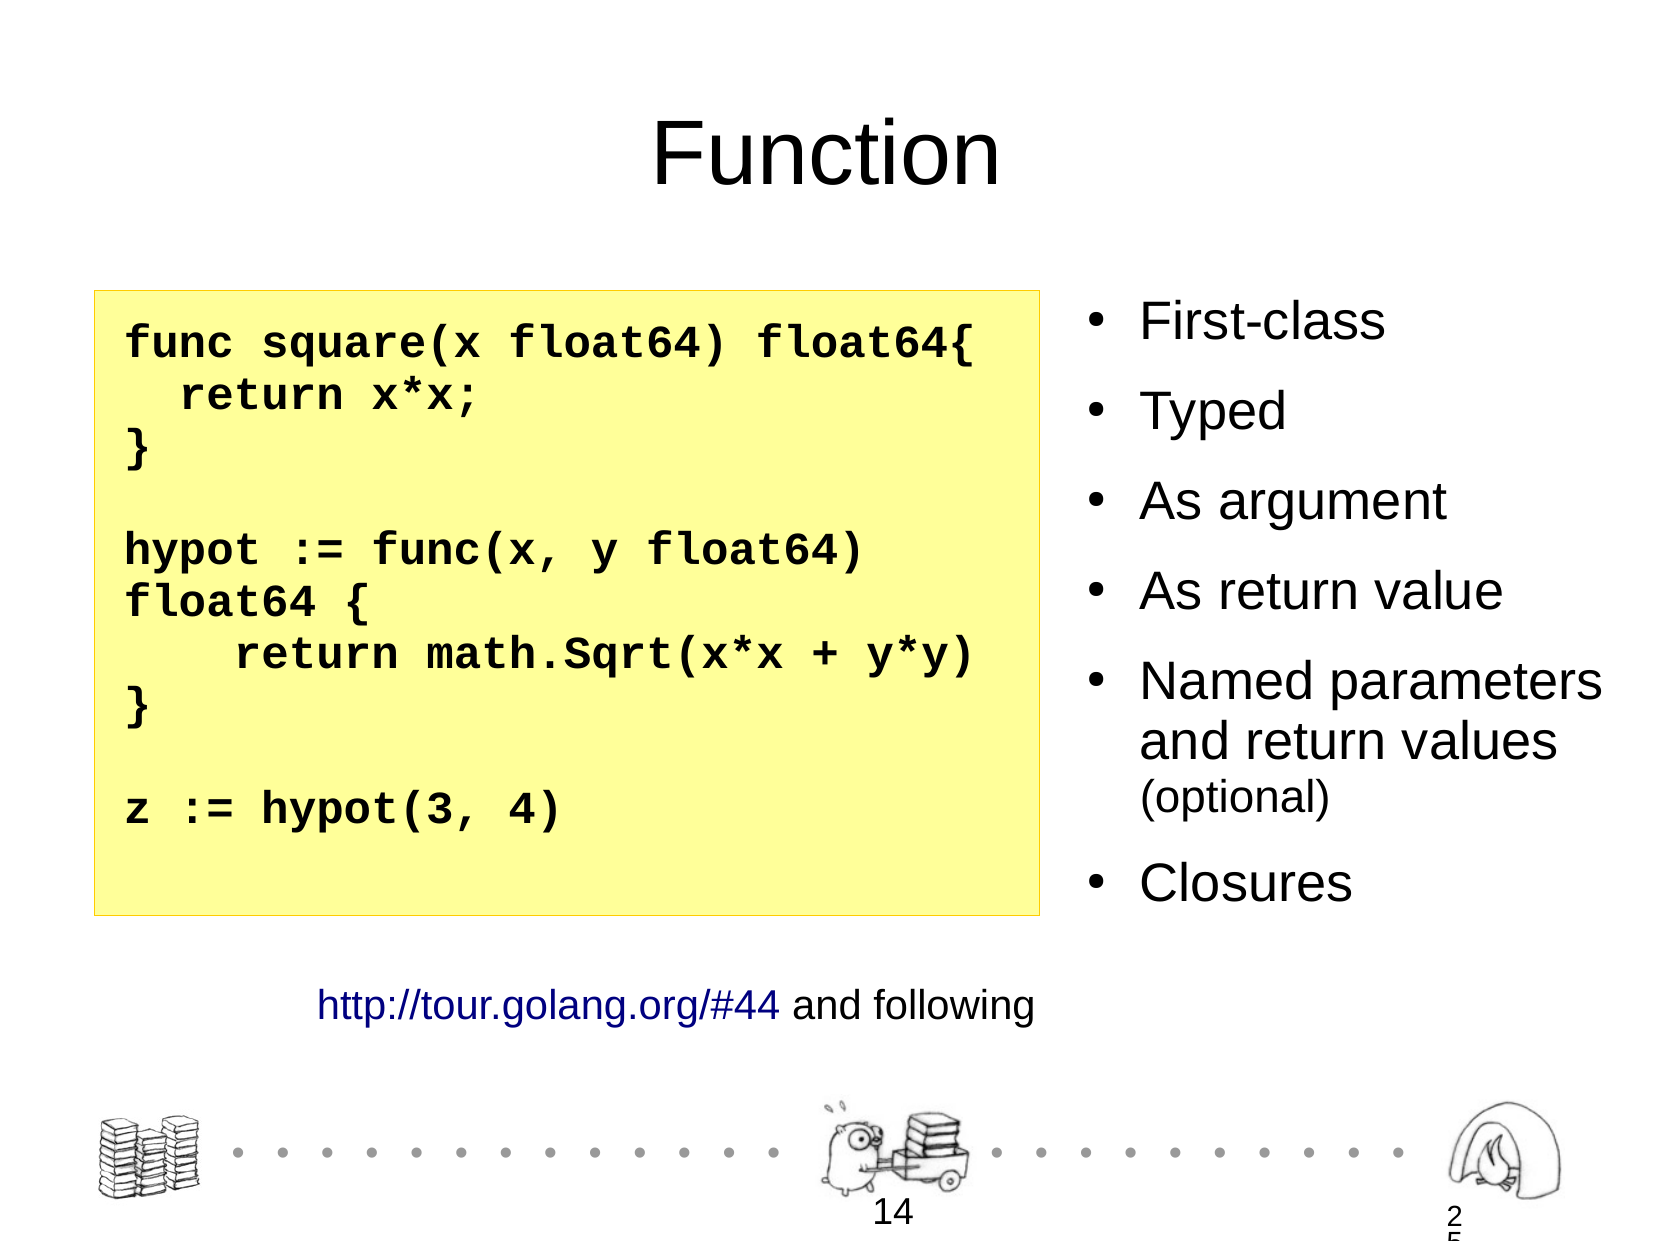

# Function
func square(x float64) float64{
 return x*x;
}
hypot := func(x, y float64) float64 {
 return math.Sqrt(x*x + y*y)
}
z := hypot(3, 4)
First-class
Typed
As argument
As return value
Named parameters and return values
(optional)
Closures
http://tour.golang.org/#44 and following